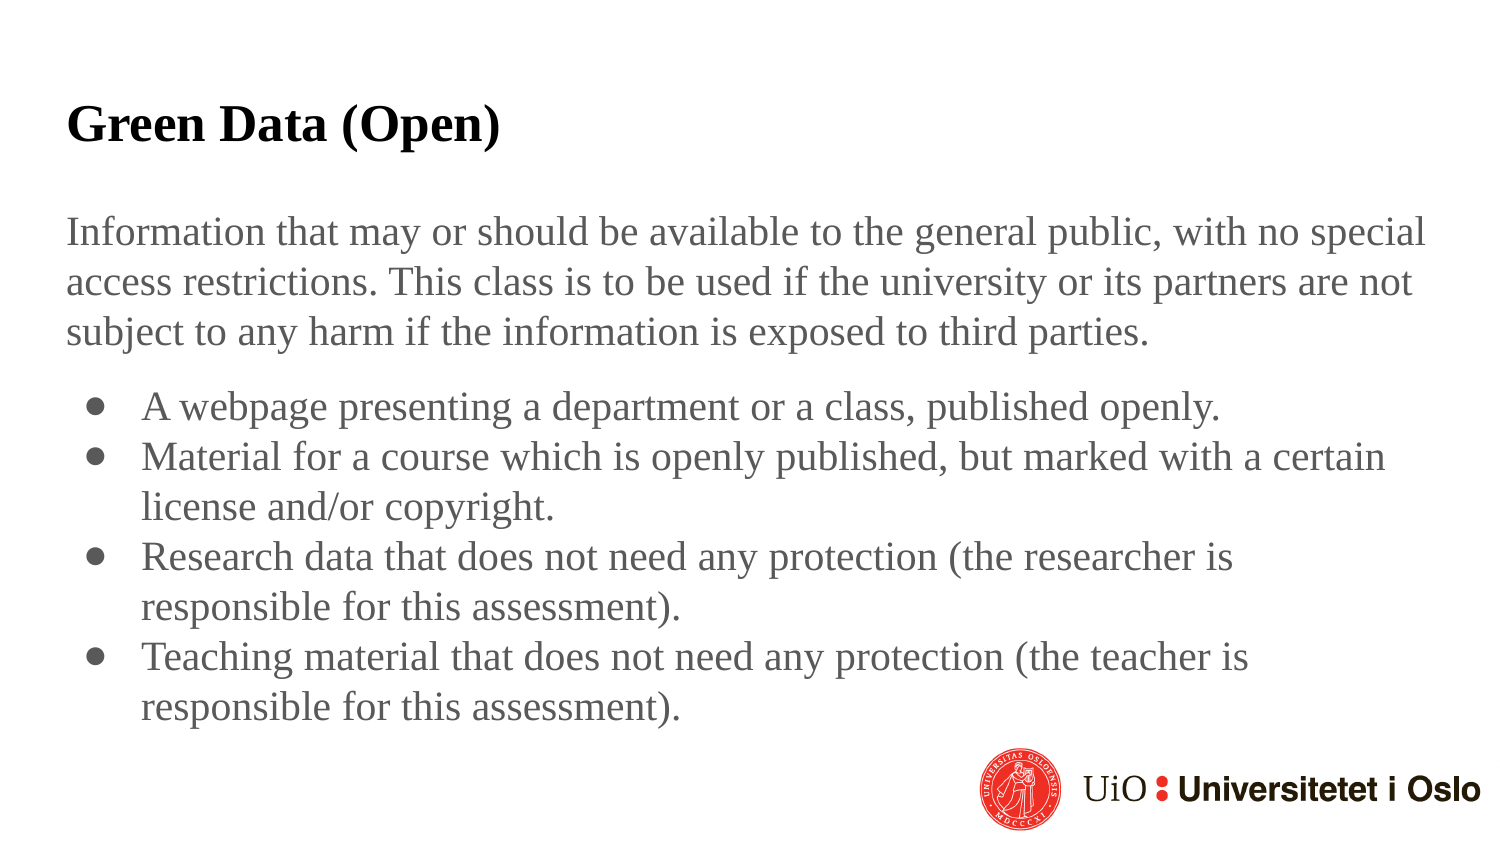

# Green Data (Open)
Information that may or should be available to the general public, with no special access restrictions. This class is to be used if the university or its partners are not subject to any harm if the information is exposed to third parties.
A webpage presenting a department or a class, published openly.
Material for a course which is openly published, but marked with a certain license and/or copyright.
Research data that does not need any protection (the researcher is responsible for this assessment).
Teaching material that does not need any protection (the teacher is responsible for this assessment).